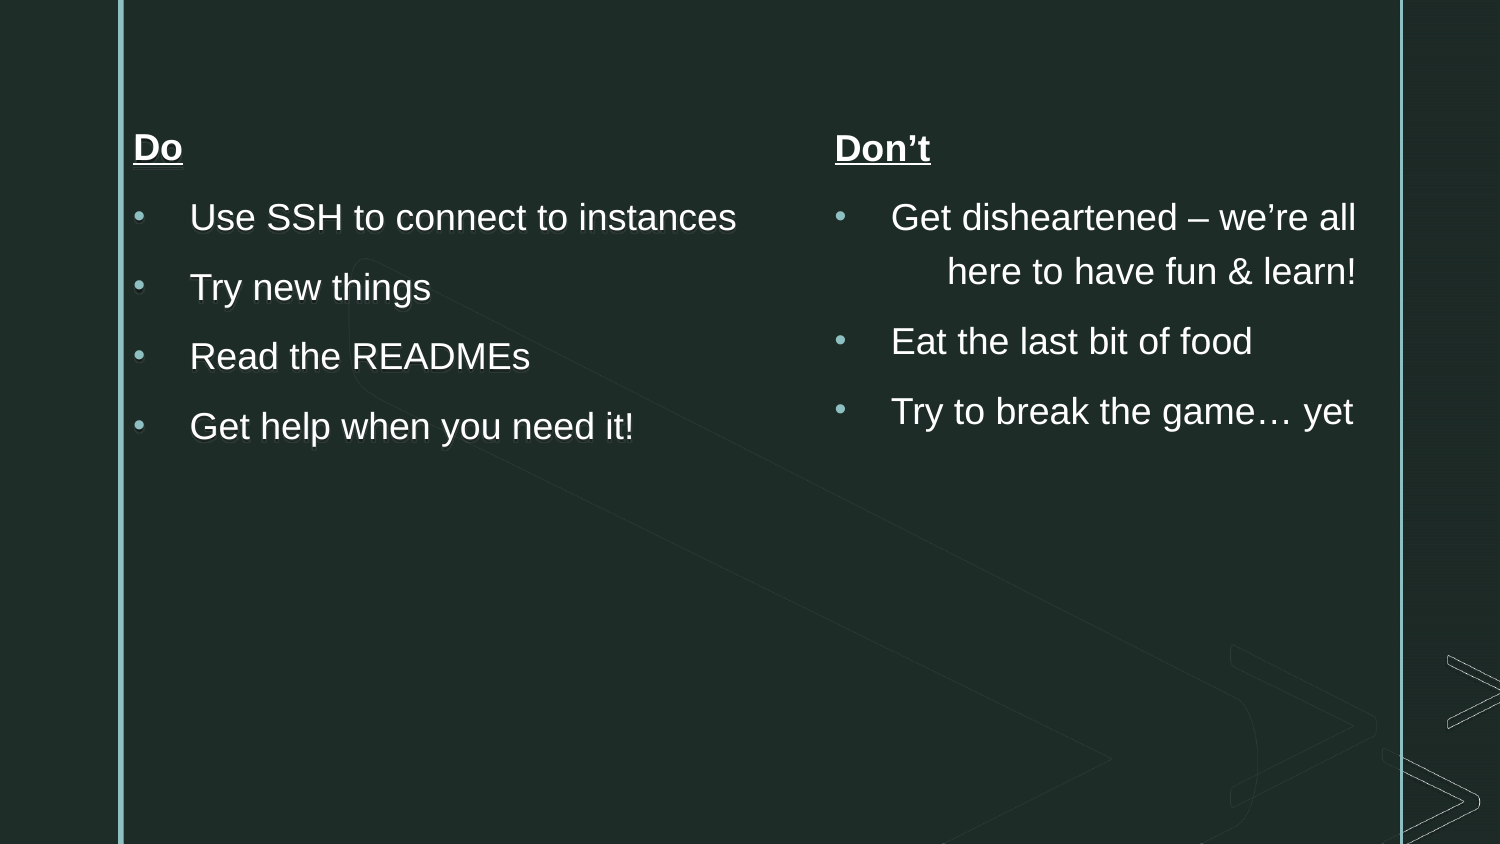

# Do
Use SSH to connect to instances
Try new things
Read the READMEs
Get help when you need it!
Don’t
Get disheartened – we’re all here to have fun & learn!
Eat the last bit of food
Try to break the game… yet